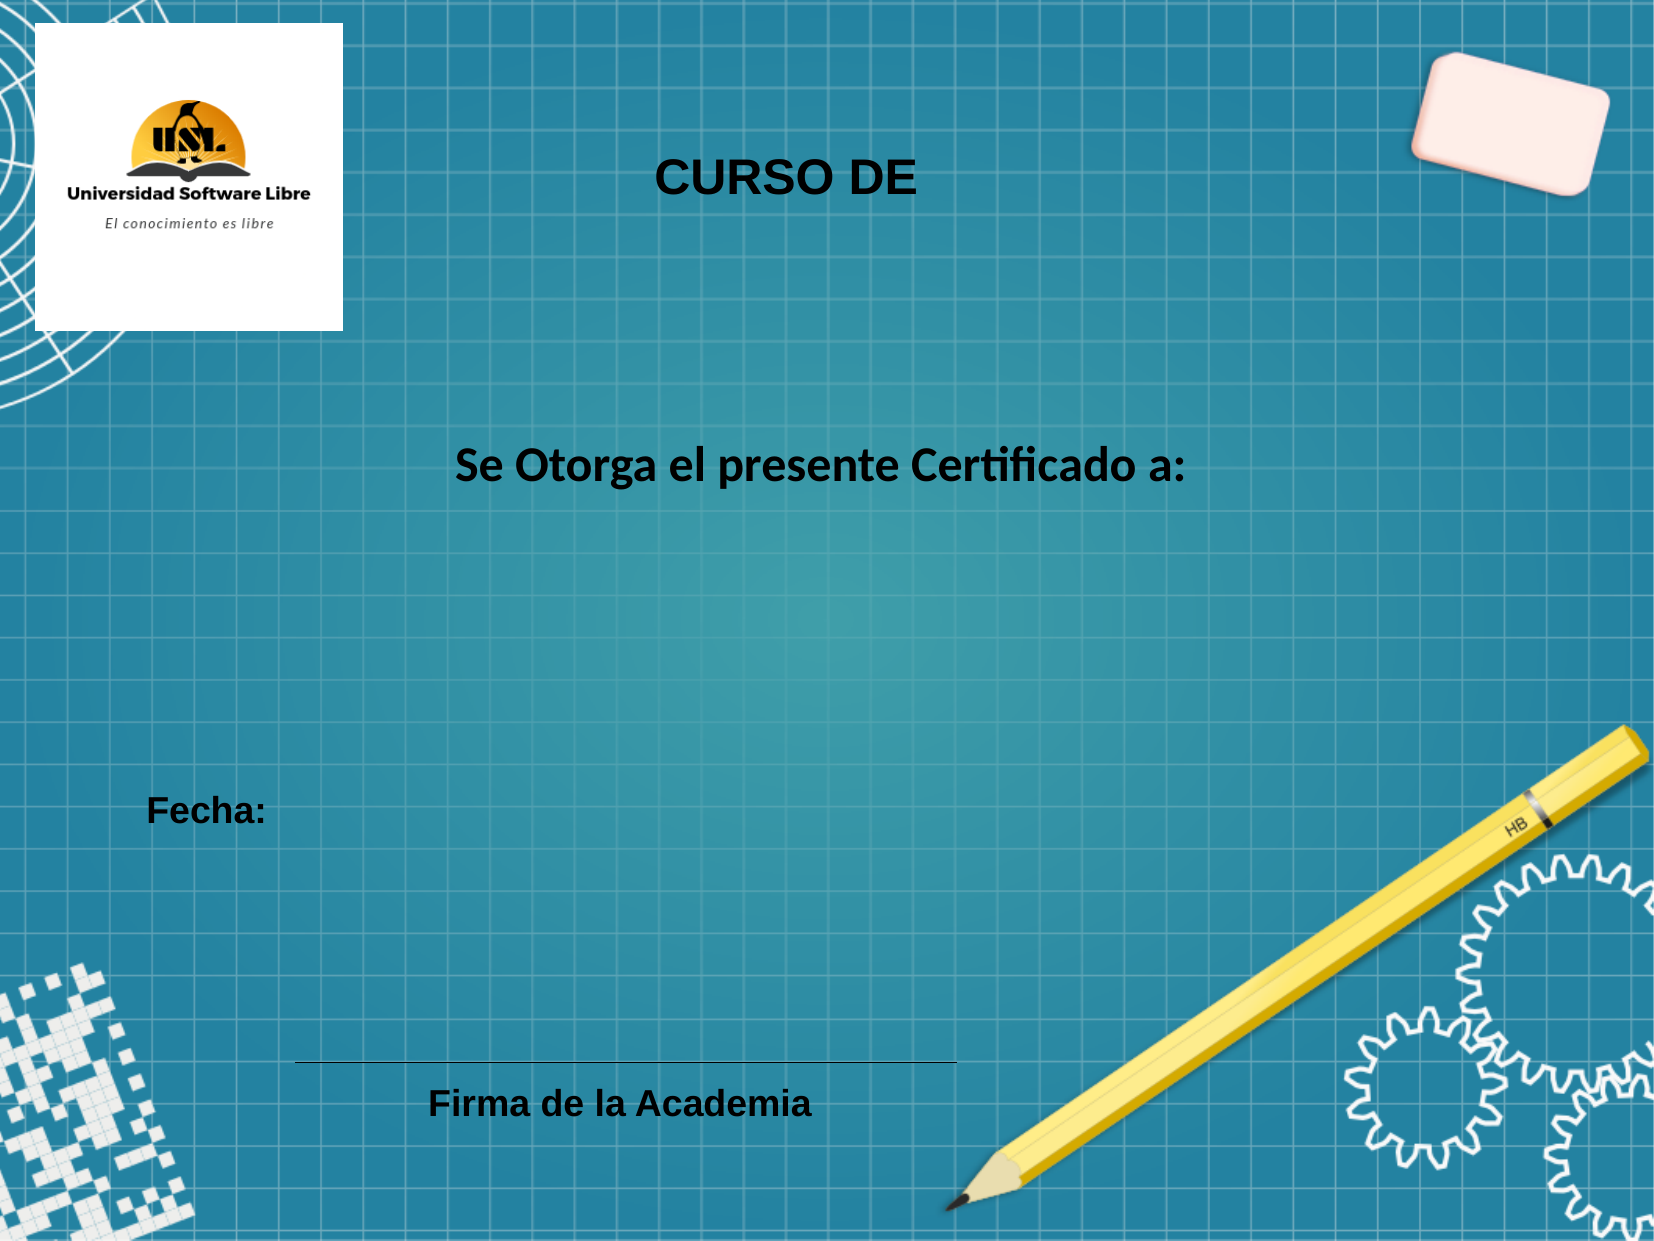

CURSO DE
Se Otorga el presente Certificado a:
Fecha:
Firma de la Academia